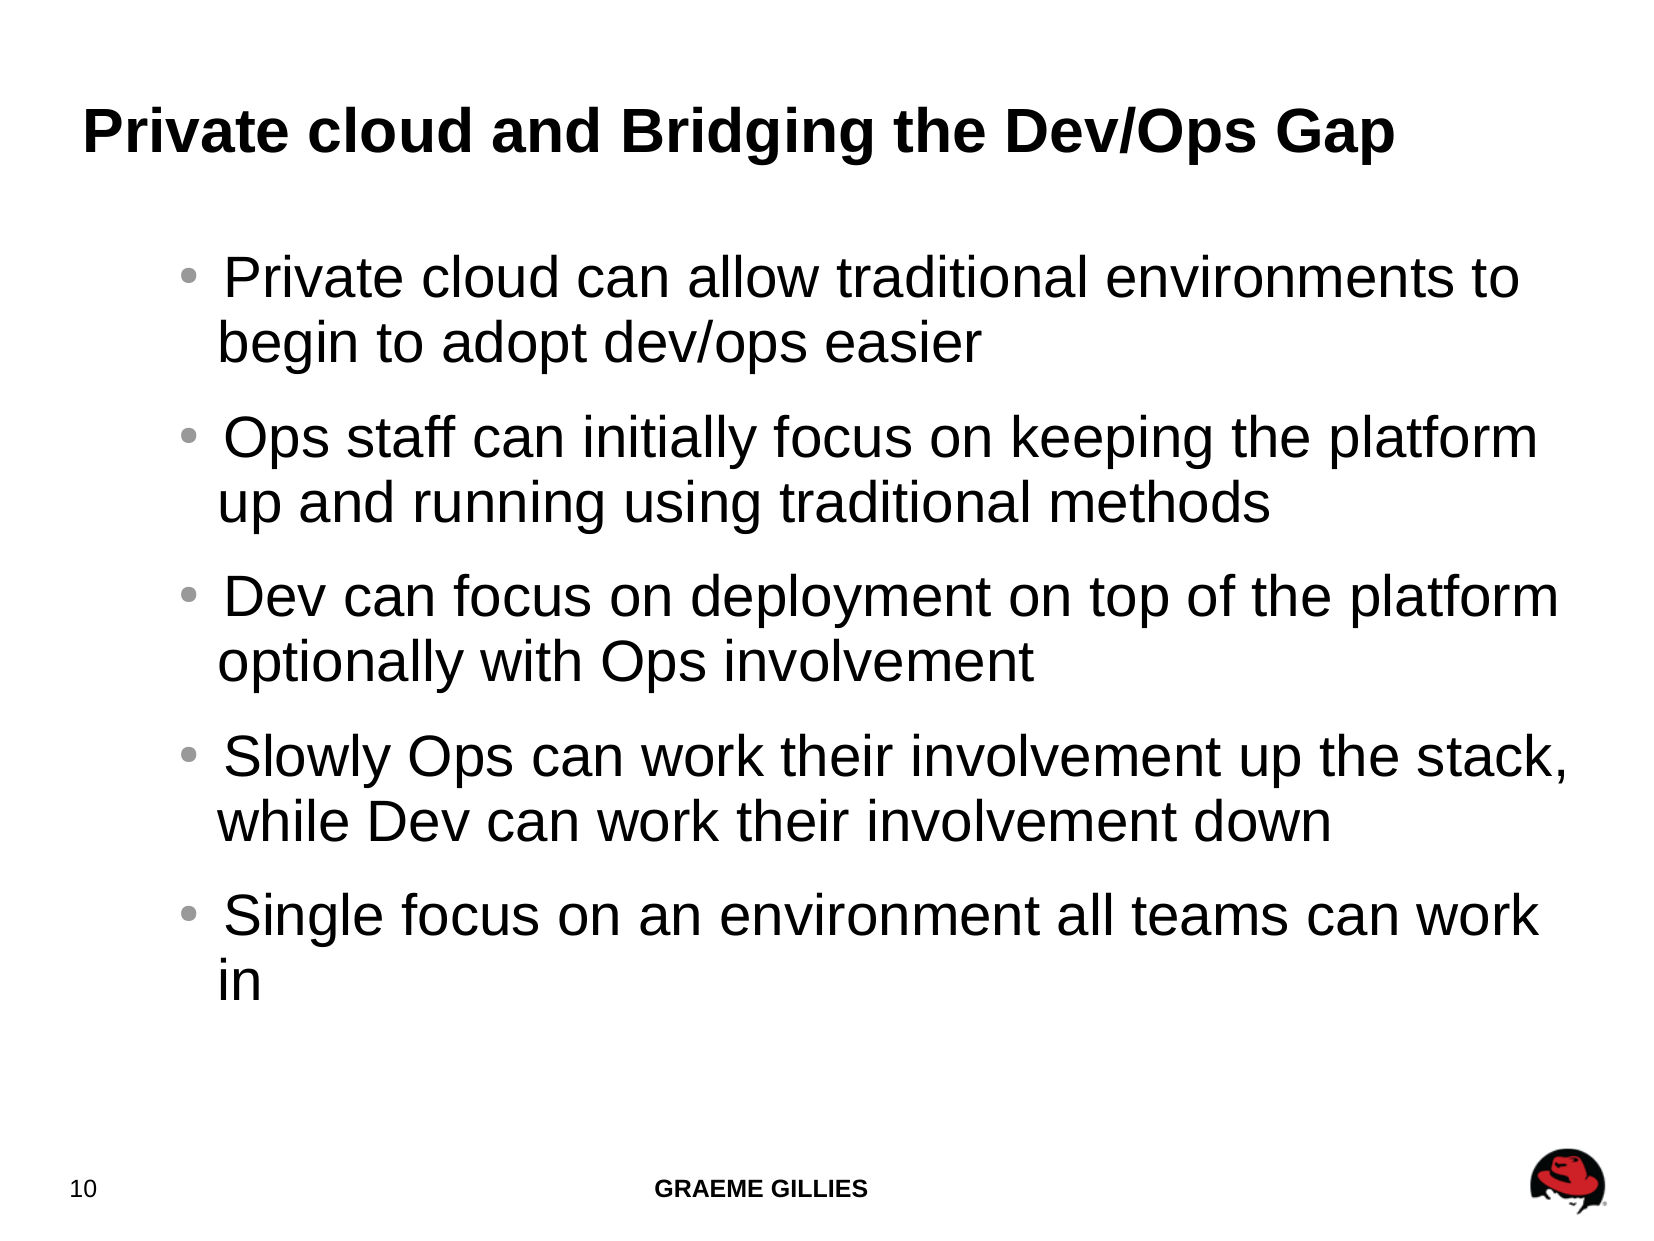

# Private cloud and Bridging the Dev/Ops Gap
Private cloud can allow traditional environments to begin to adopt dev/ops easier
Ops staff can initially focus on keeping the platform up and running using traditional methods
Dev can focus on deployment on top of the platform optionally with Ops involvement
Slowly Ops can work their involvement up the stack, while Dev can work their involvement down
Single focus on an environment all teams can work in